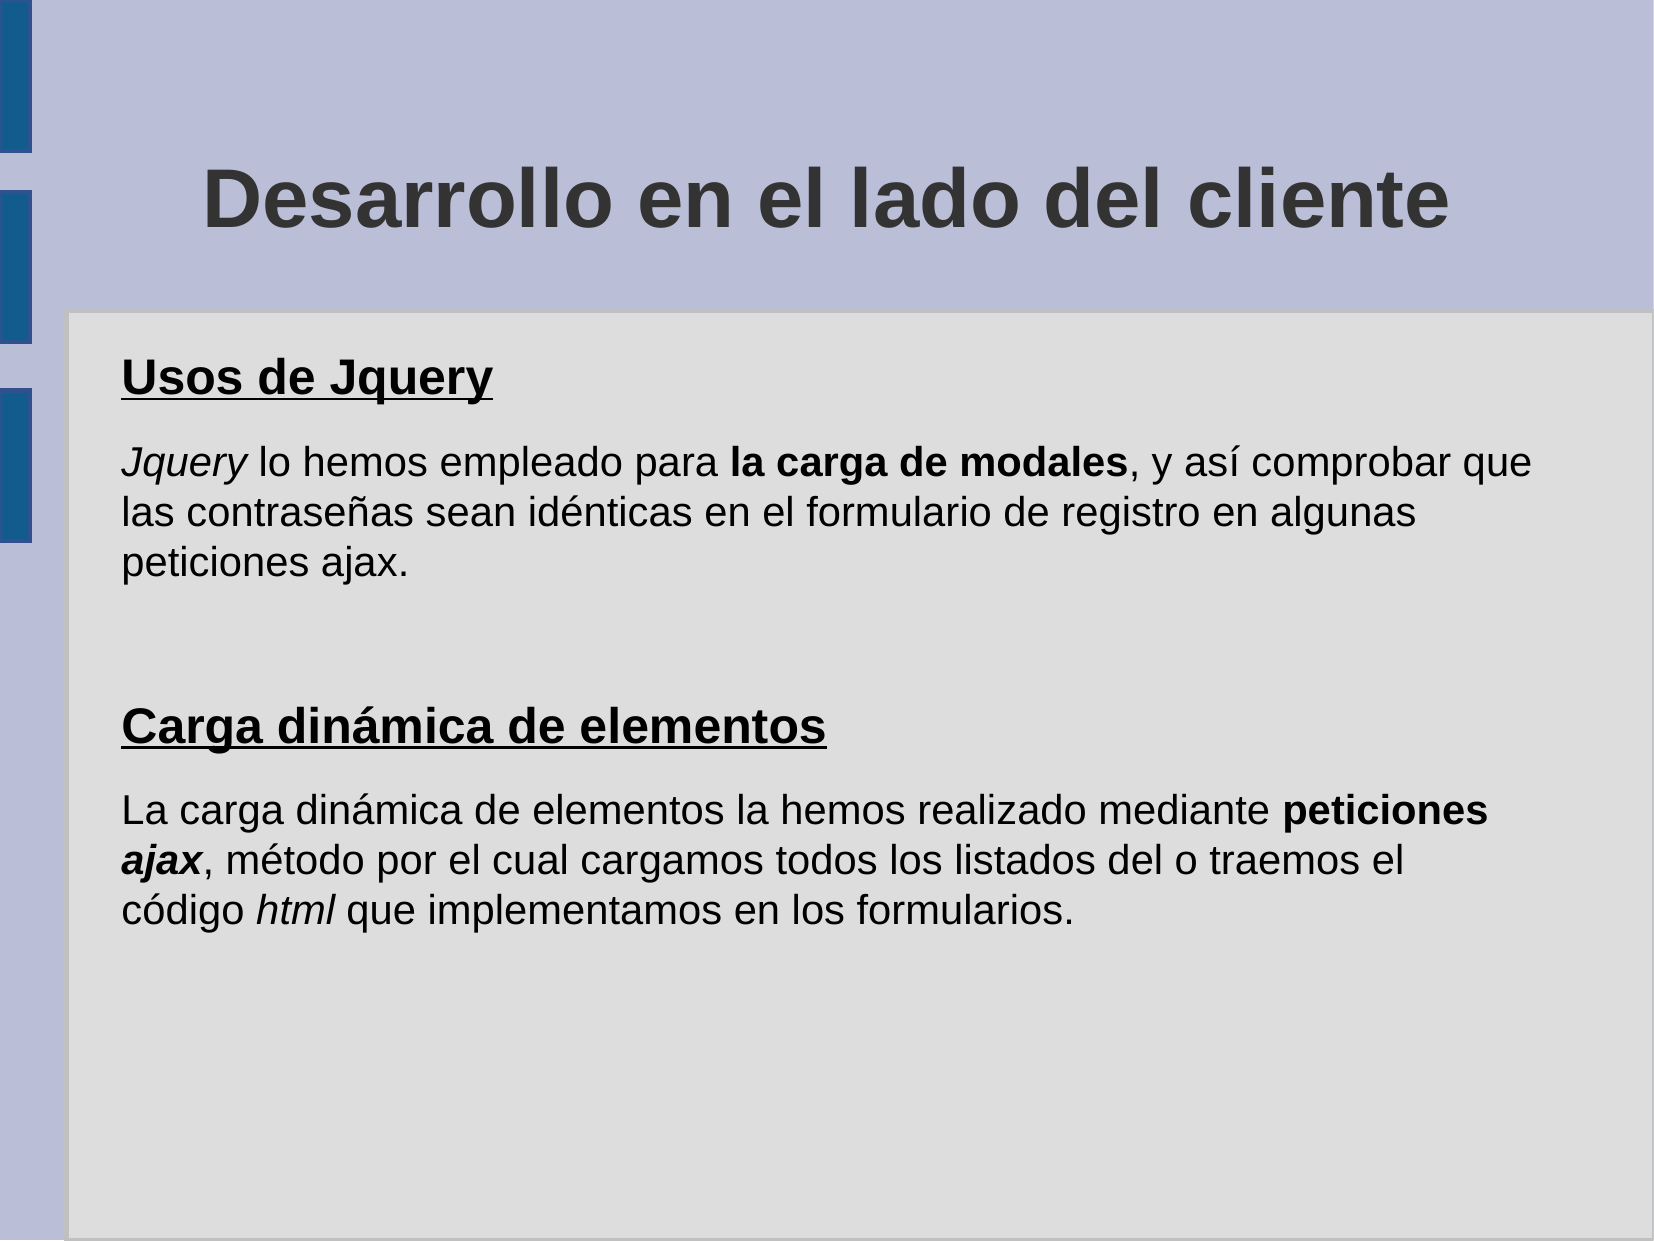

# Desarrollo en el lado del cliente
Usos de Jquery
Jquery lo hemos empleado para la carga de modales, y así comprobar que las contraseñas sean idénticas en el formulario de registro en algunas peticiones ajax.
Carga dinámica de elementos
La carga dinámica de elementos la hemos realizado mediante peticiones ajax, método por el cual cargamos todos los listados del o traemos el código html que implementamos en los formularios.